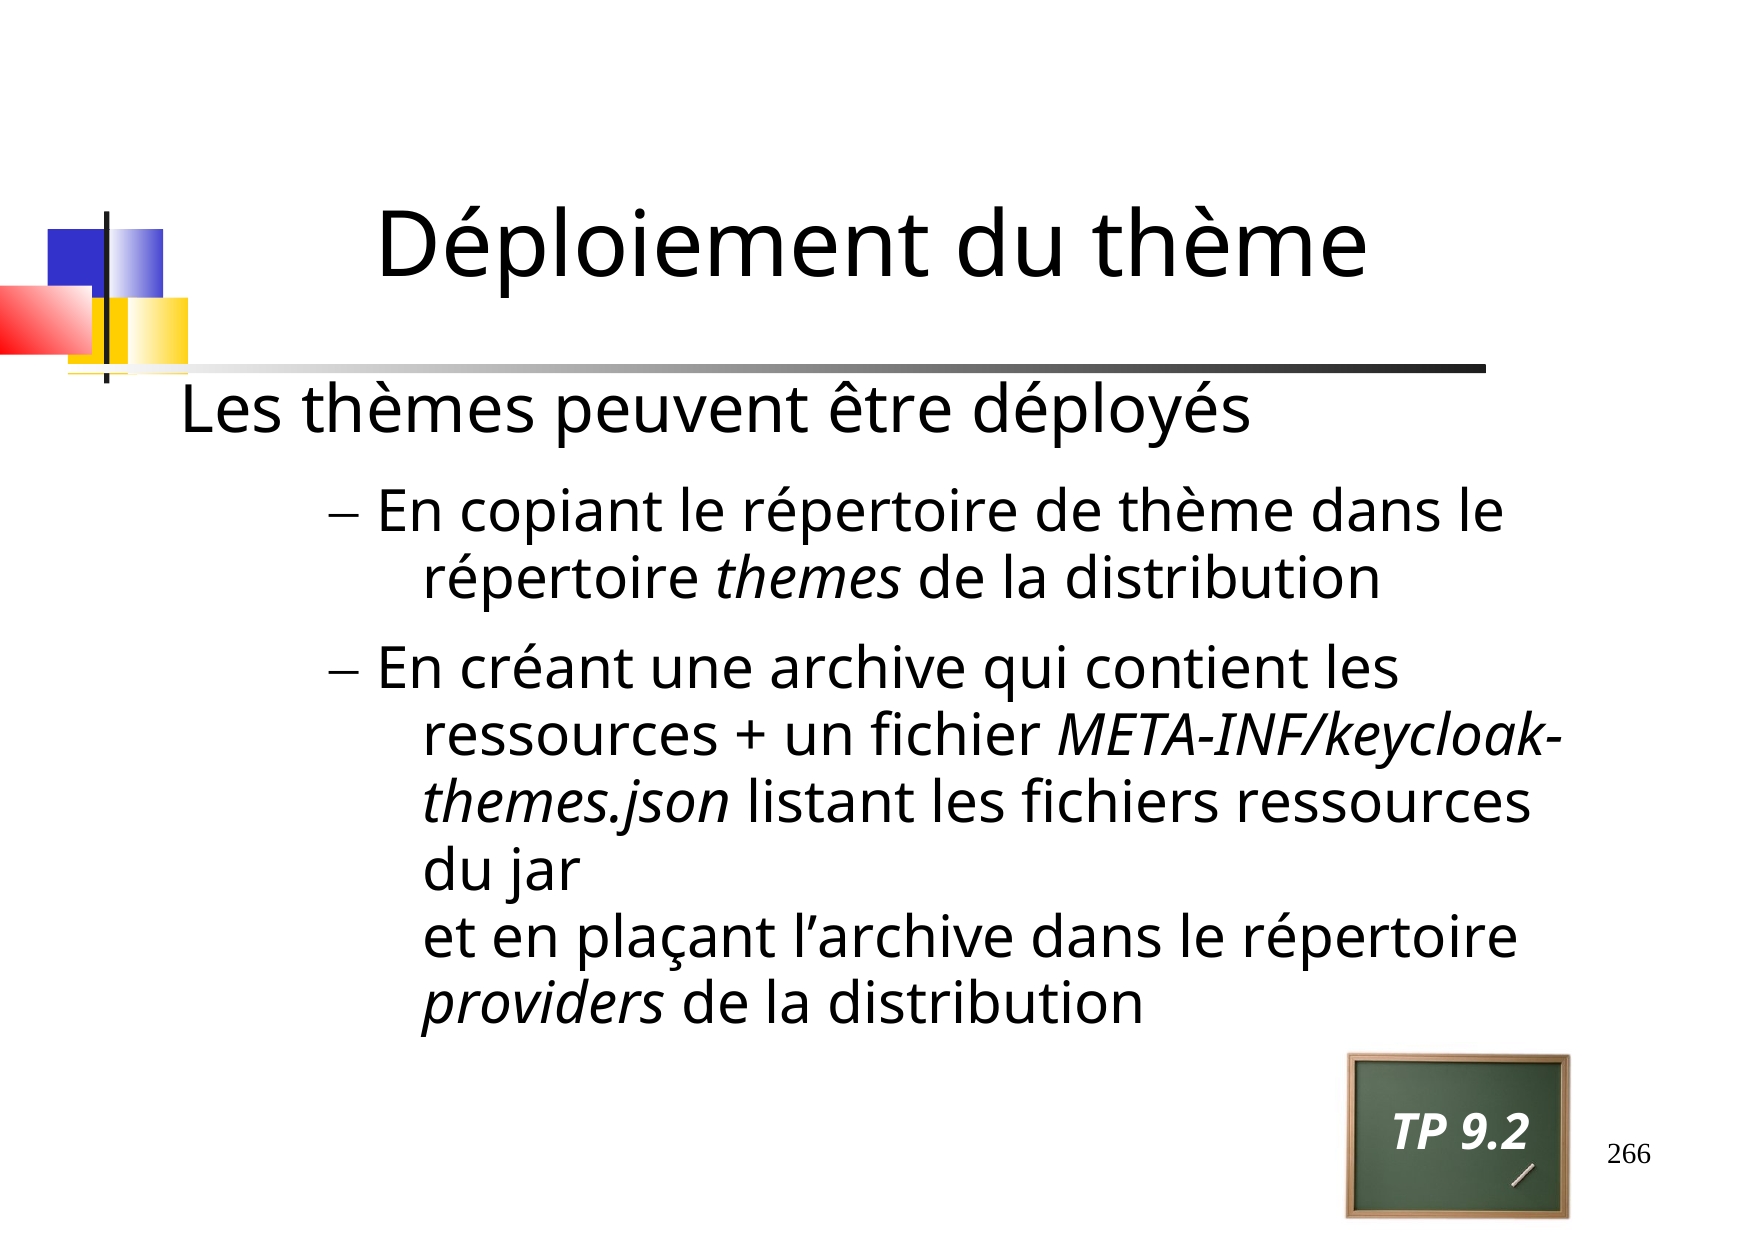

# Déploiement du thème
Les thèmes peuvent être déployés
En copiant le répertoire de thème dans le répertoire themes de la distribution
En créant une archive qui contient les ressources + un fichier META-INF/keycloak-themes.json listant les fichiers ressources du jar
et en plaçant l’archive dans le répertoire providers de la distribution
TP 9.2